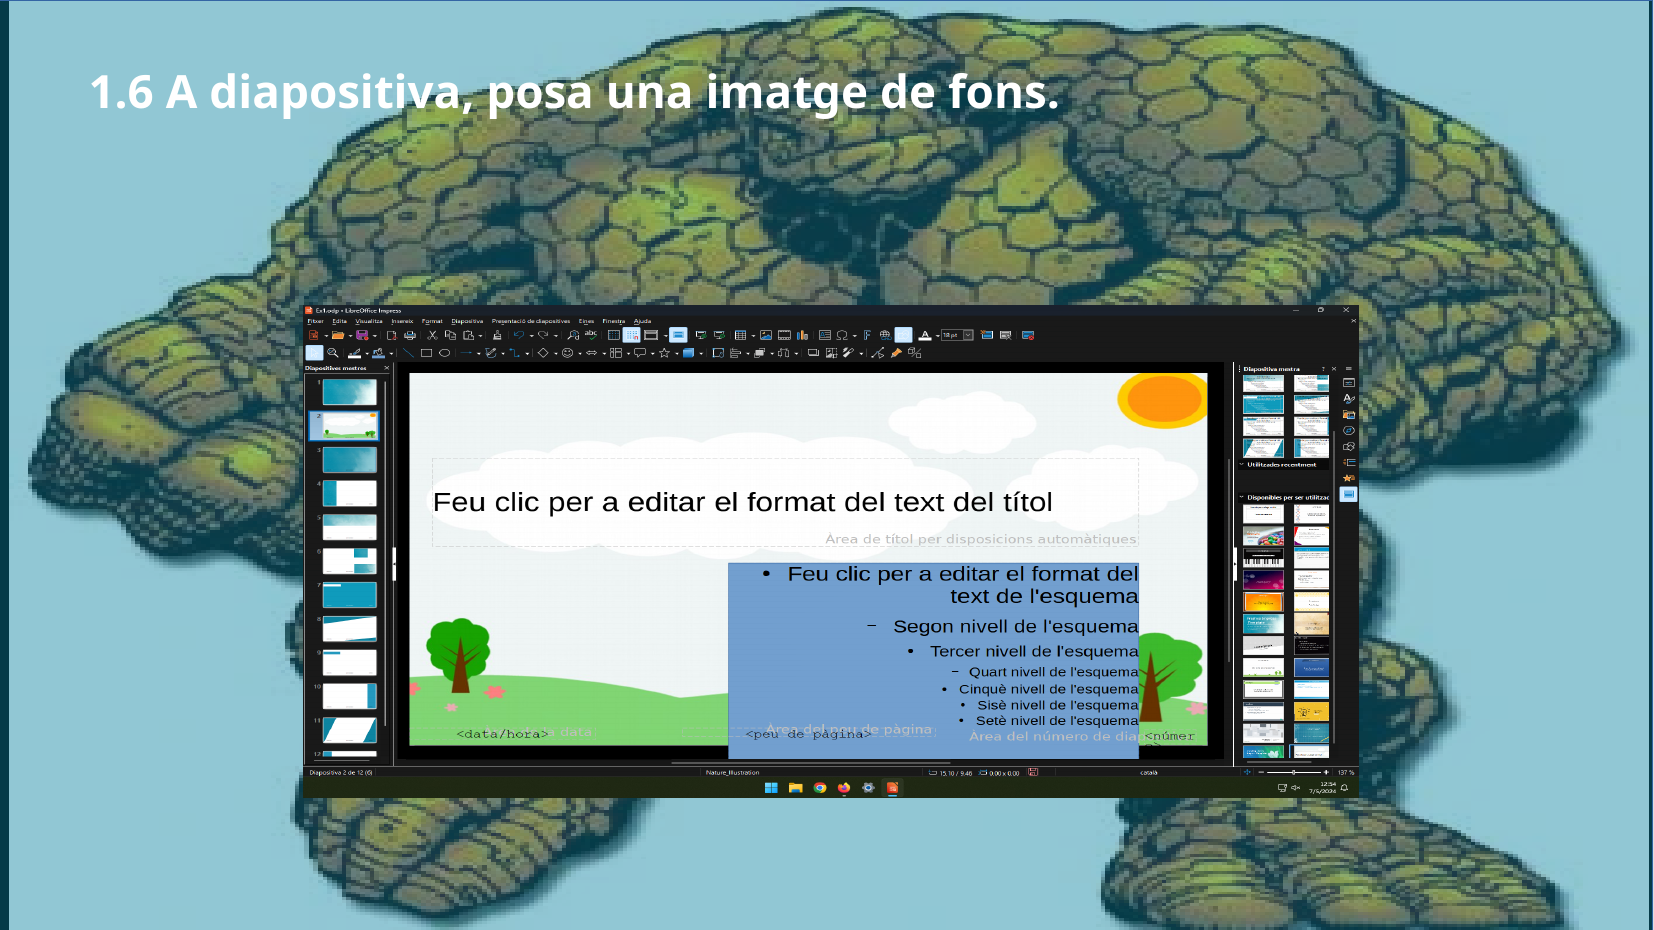

# 1.6 A diapositiva, posa una imatge de fons.